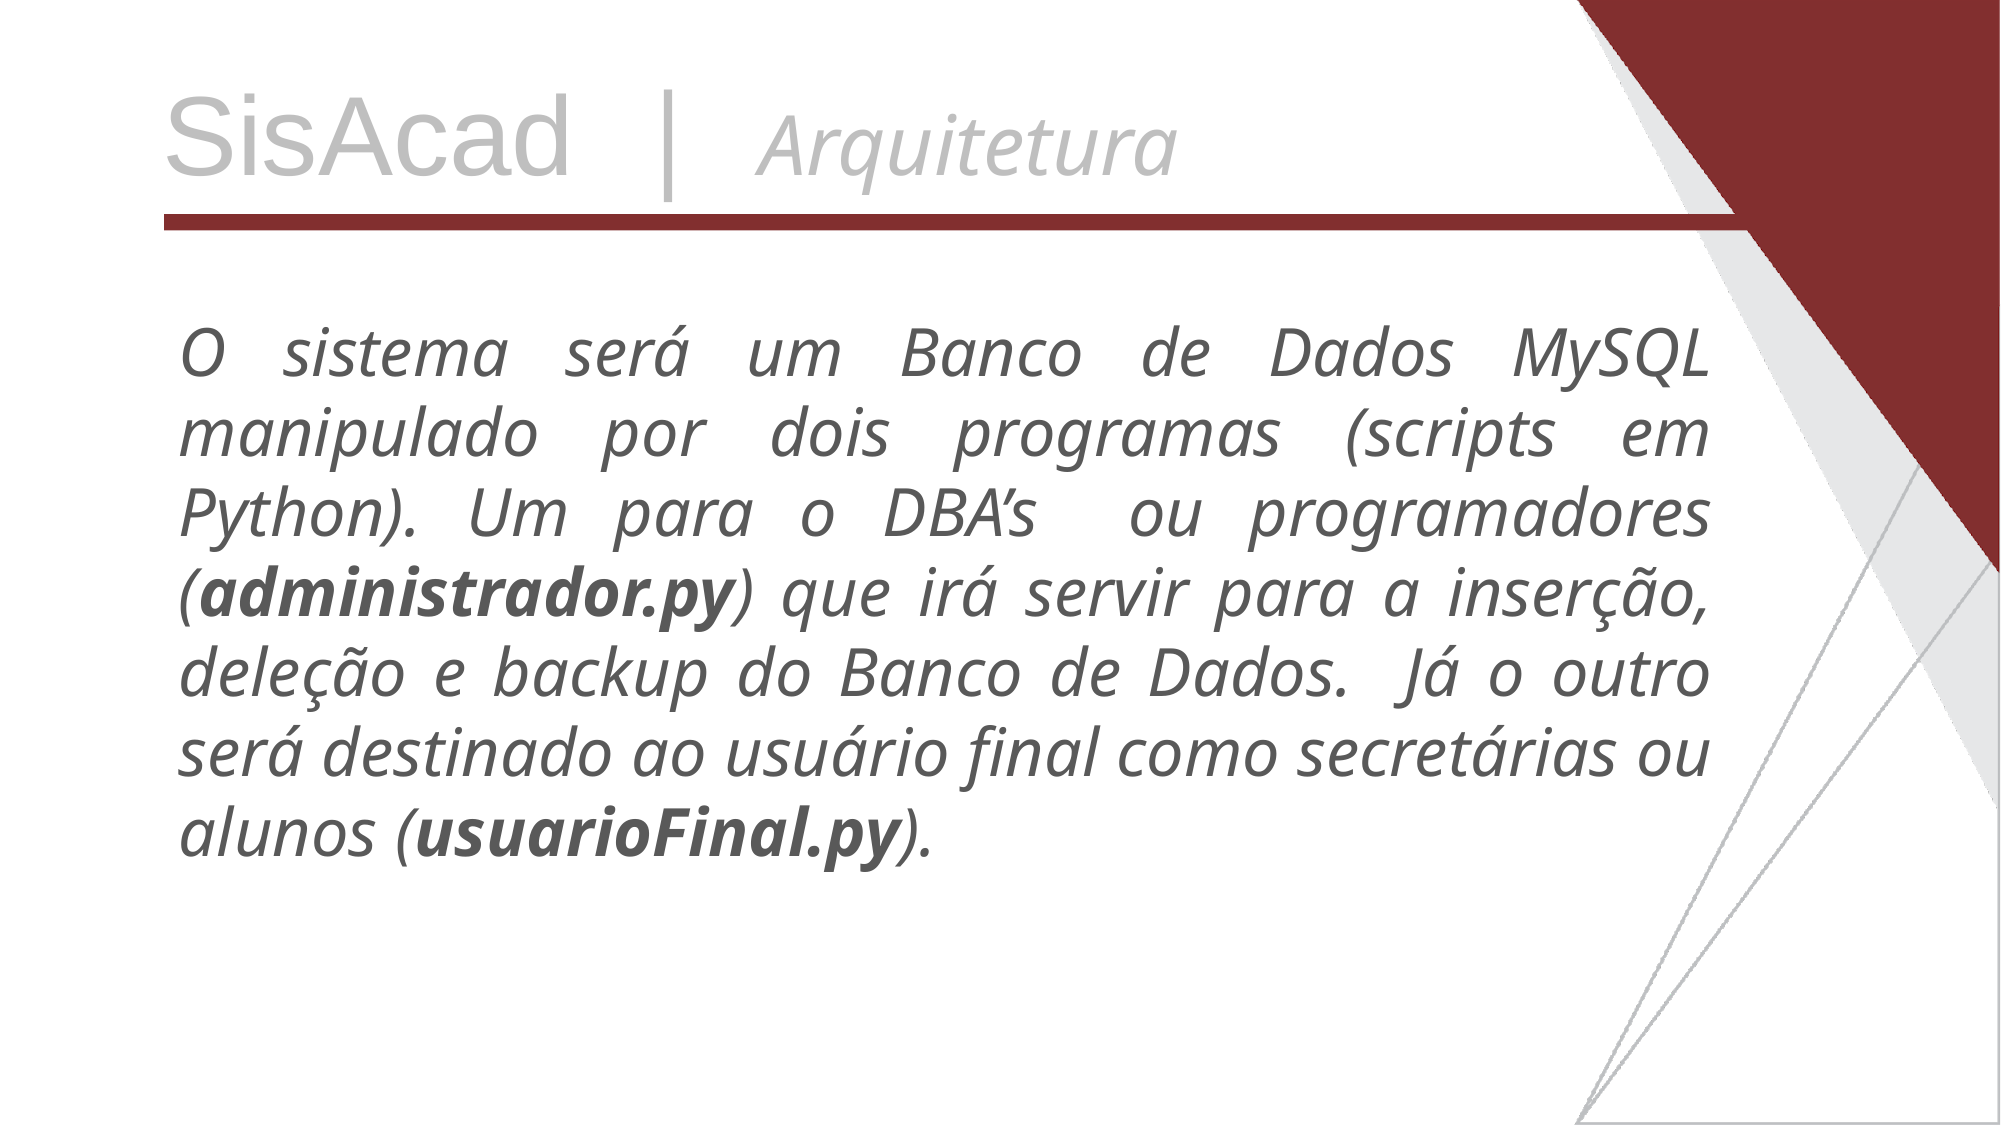

SisAcad | Arquitetura
O sistema será um Banco de Dados MySQL manipulado por dois programas (scripts em Python). Um para o DBA’s ou programadores (administrador.py) que irá servir para a inserção, deleção e backup do Banco de Dados. Já o outro será destinado ao usuário final como secretárias ou alunos (usuarioFinal.py).